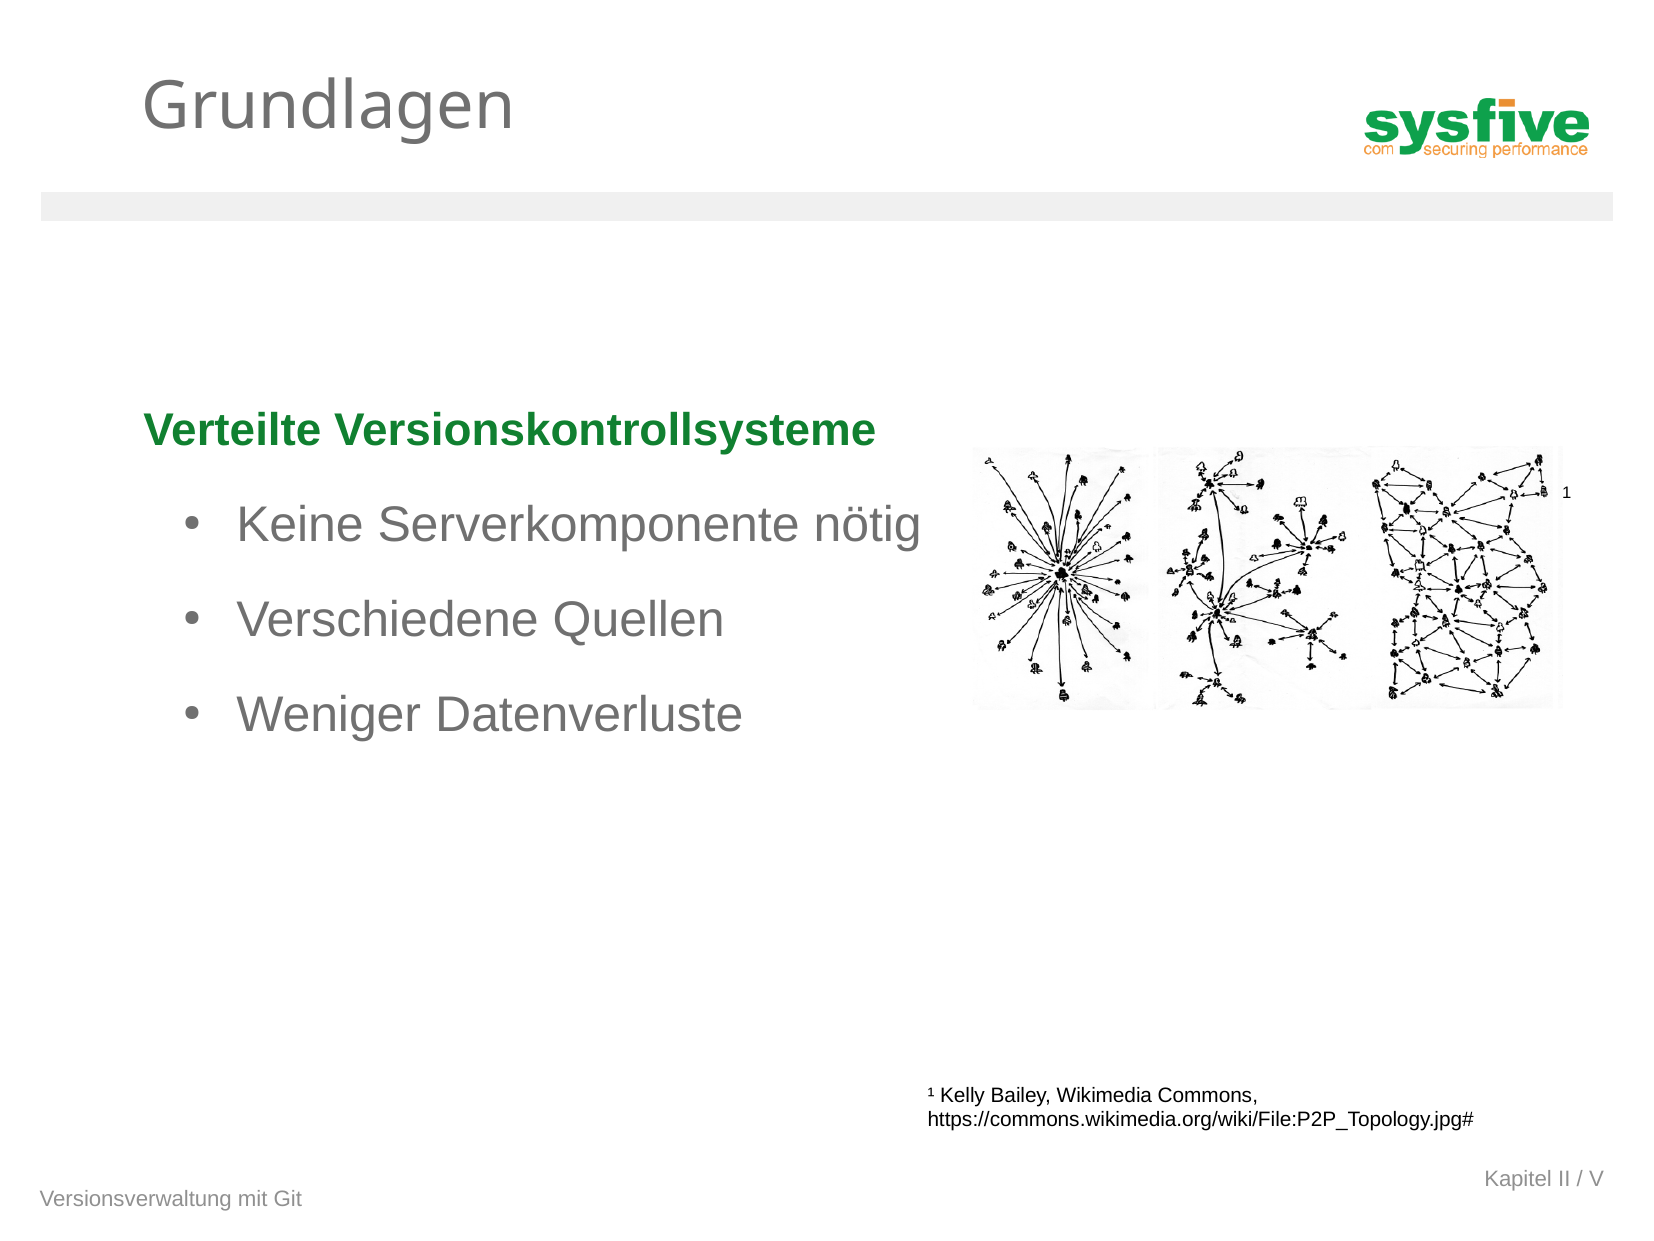

# Grundlagen
Verteilte Versionskontrollsysteme
1
Keine Serverkomponente nötig
Verschiedene Quellen
Weniger Datenverluste
¹ Kelly Bailey, Wikimedia Commons,
https://commons.wikimedia.org/wiki/File:P2P_Topology.jpg#
Kapitel II / V
Versionsverwaltung mit Git